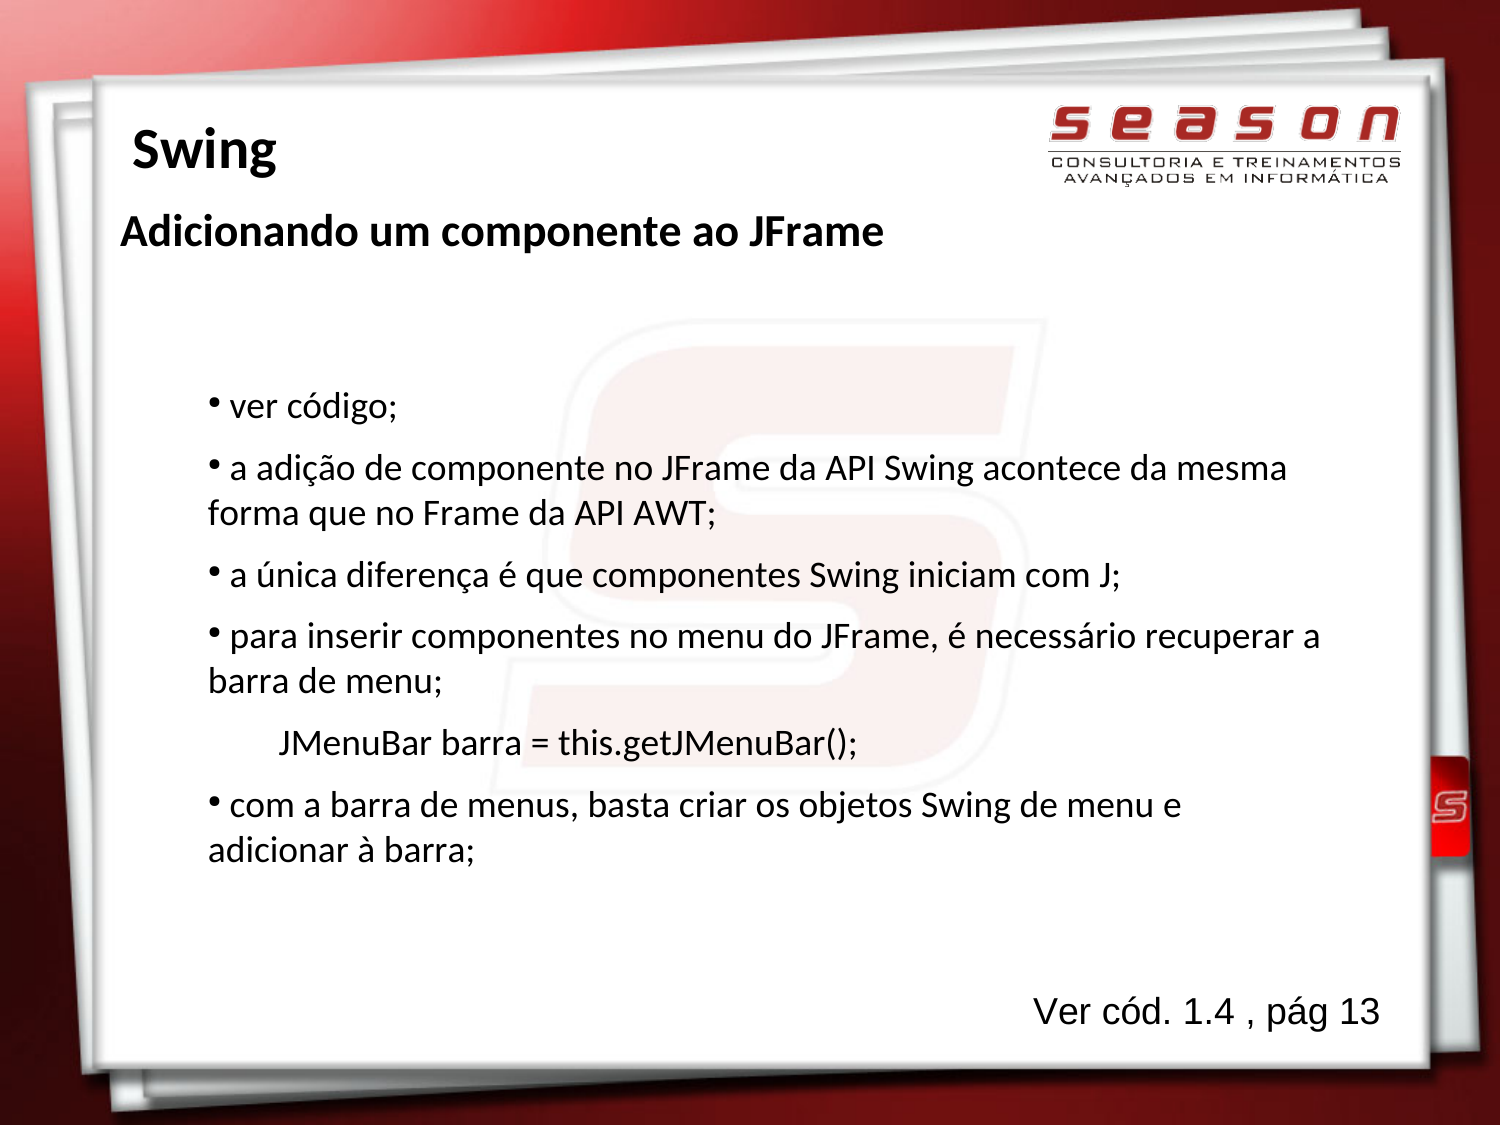

# Swing
Adicionando um componente ao JFrame
 ver código;
 a adição de componente no JFrame da API Swing acontece da mesma forma que no Frame da API AWT;
 a única diferença é que componentes Swing iniciam com J;
 para inserir componentes no menu do JFrame, é necessário recuperar a barra de menu;
JMenuBar barra = this.getJMenuBar();
 com a barra de menus, basta criar os objetos Swing de menu e adicionar à barra;
Ver cód. 1.4 , pág 13